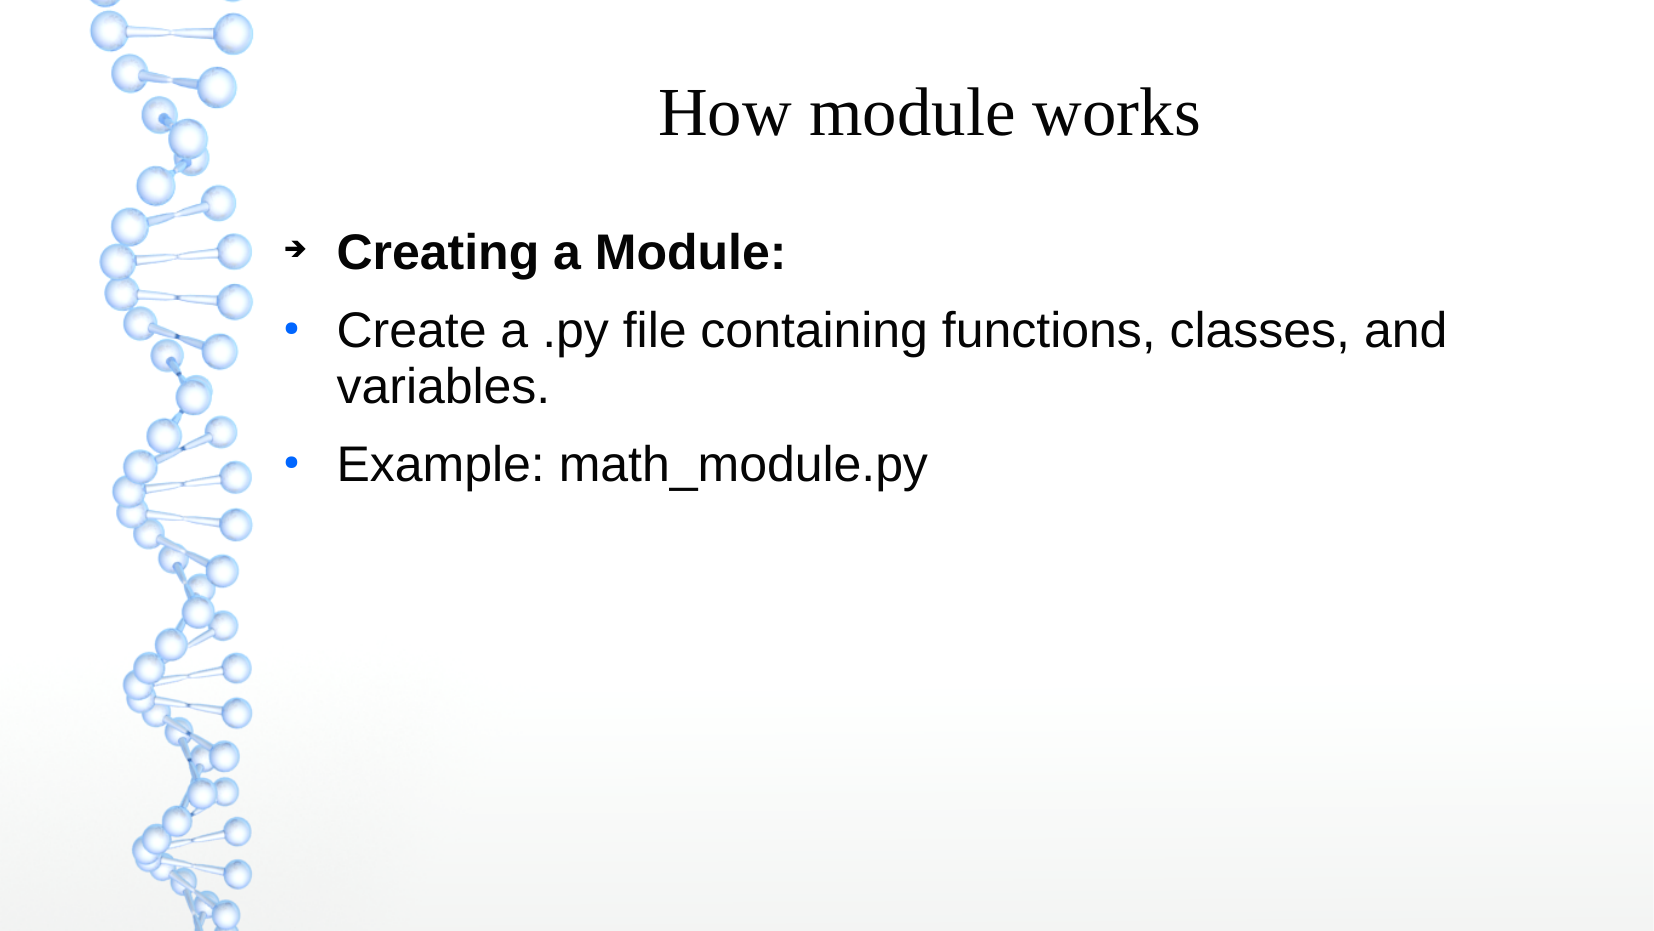

# How module works
Creating a Module:
Create a .py file containing functions, classes, and variables.
Example: math_module.py